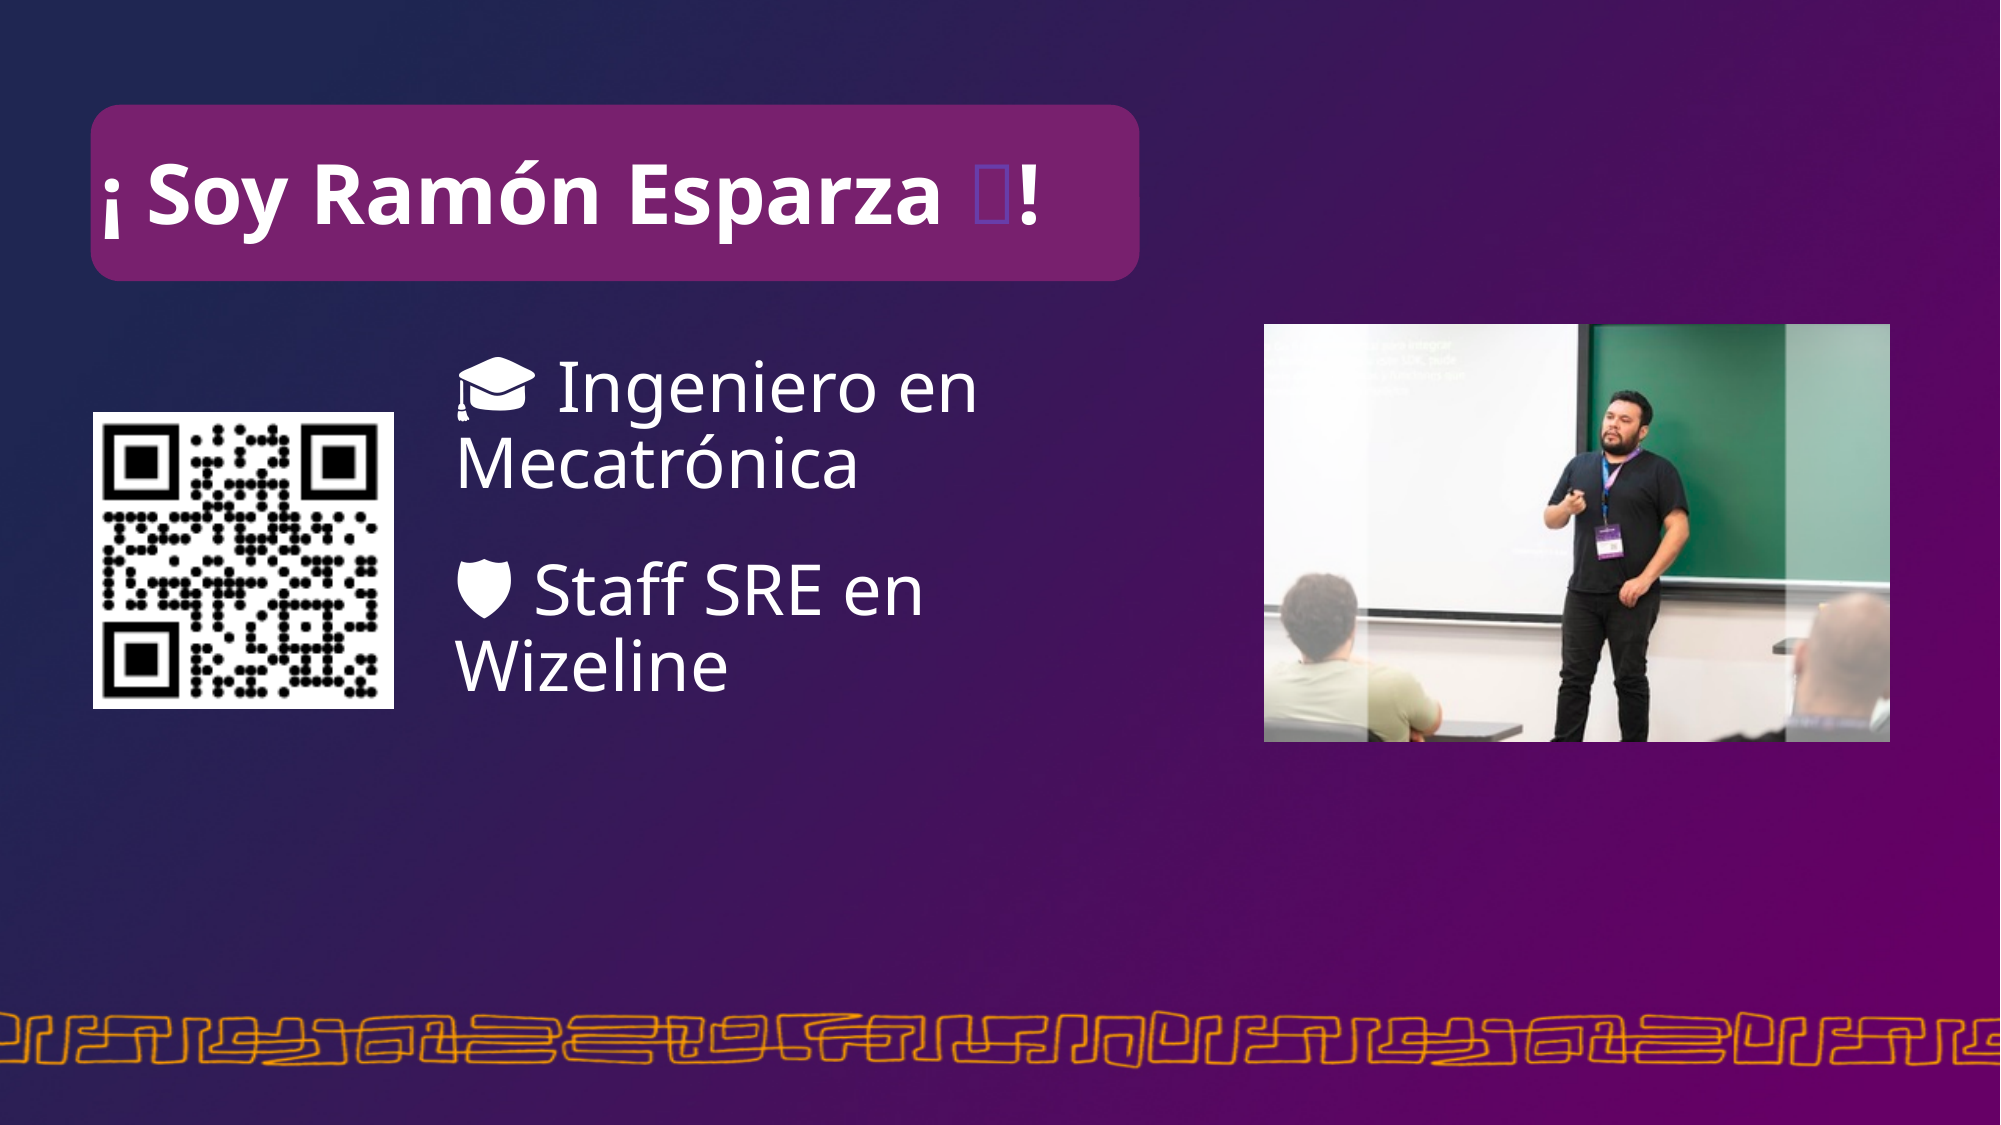

¡ Soy Ramón Esparza 👋!
🎓 Ingeniero en Mecatrónica
🛡️ Staff SRE en Wizeline